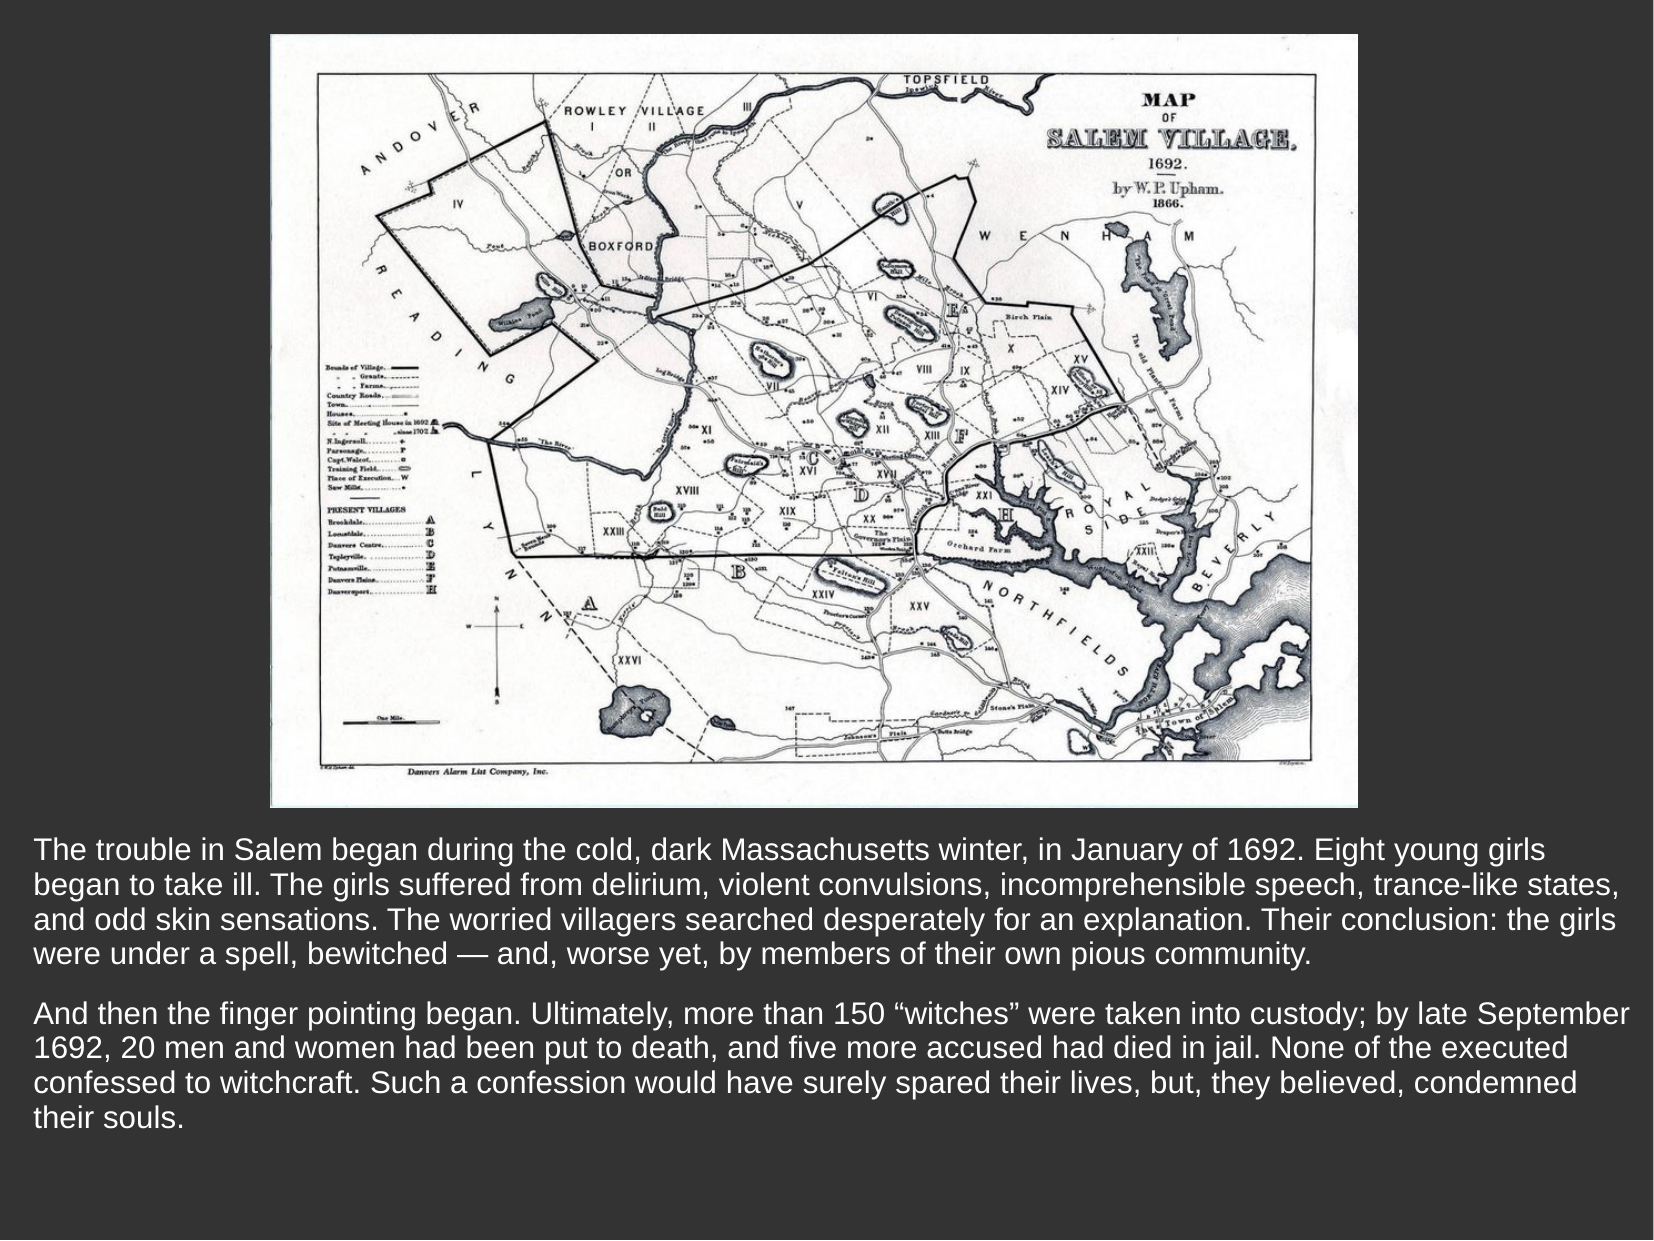

The trouble in Salem began during the cold, dark Massachusetts winter, in January of 1692. Eight young girls began to take ill. The girls suffered from delirium, violent convulsions, incomprehensible speech, trance-like states, and odd skin sensations. The worried villagers searched desperately for an explanation. Their conclusion: the girls were under a spell, bewitched — and, worse yet, by members of their own pious community.
And then the finger pointing began. Ultimately, more than 150 “witches” were taken into custody; by late September 1692, 20 men and women had been put to death, and five more accused had died in jail. None of the executed confessed to witchcraft. Such a confession would have surely spared their lives, but, they believed, condemned their souls.